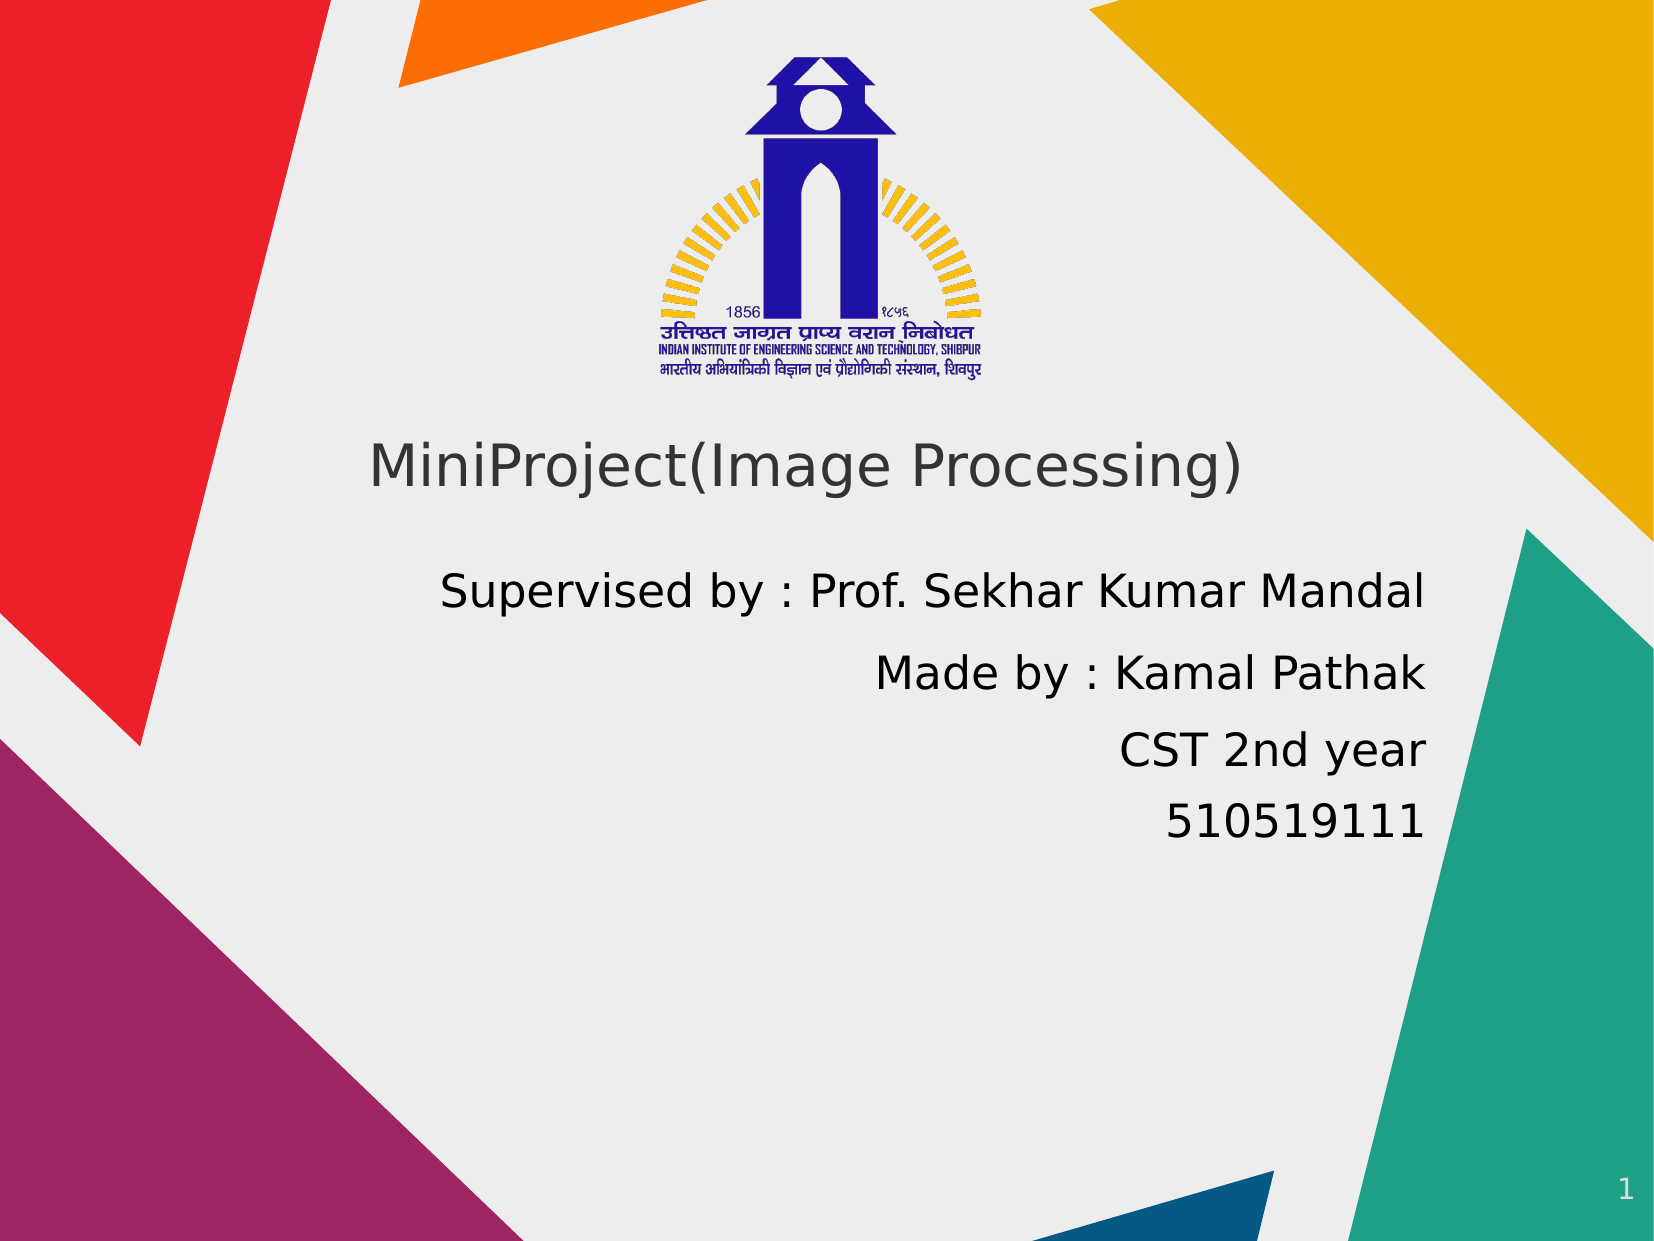

# MiniProject(Image Processing)
Supervised by : Prof. Sekhar Kumar Mandal
Made by : Kamal Pathak
CST 2nd year
510519111
1